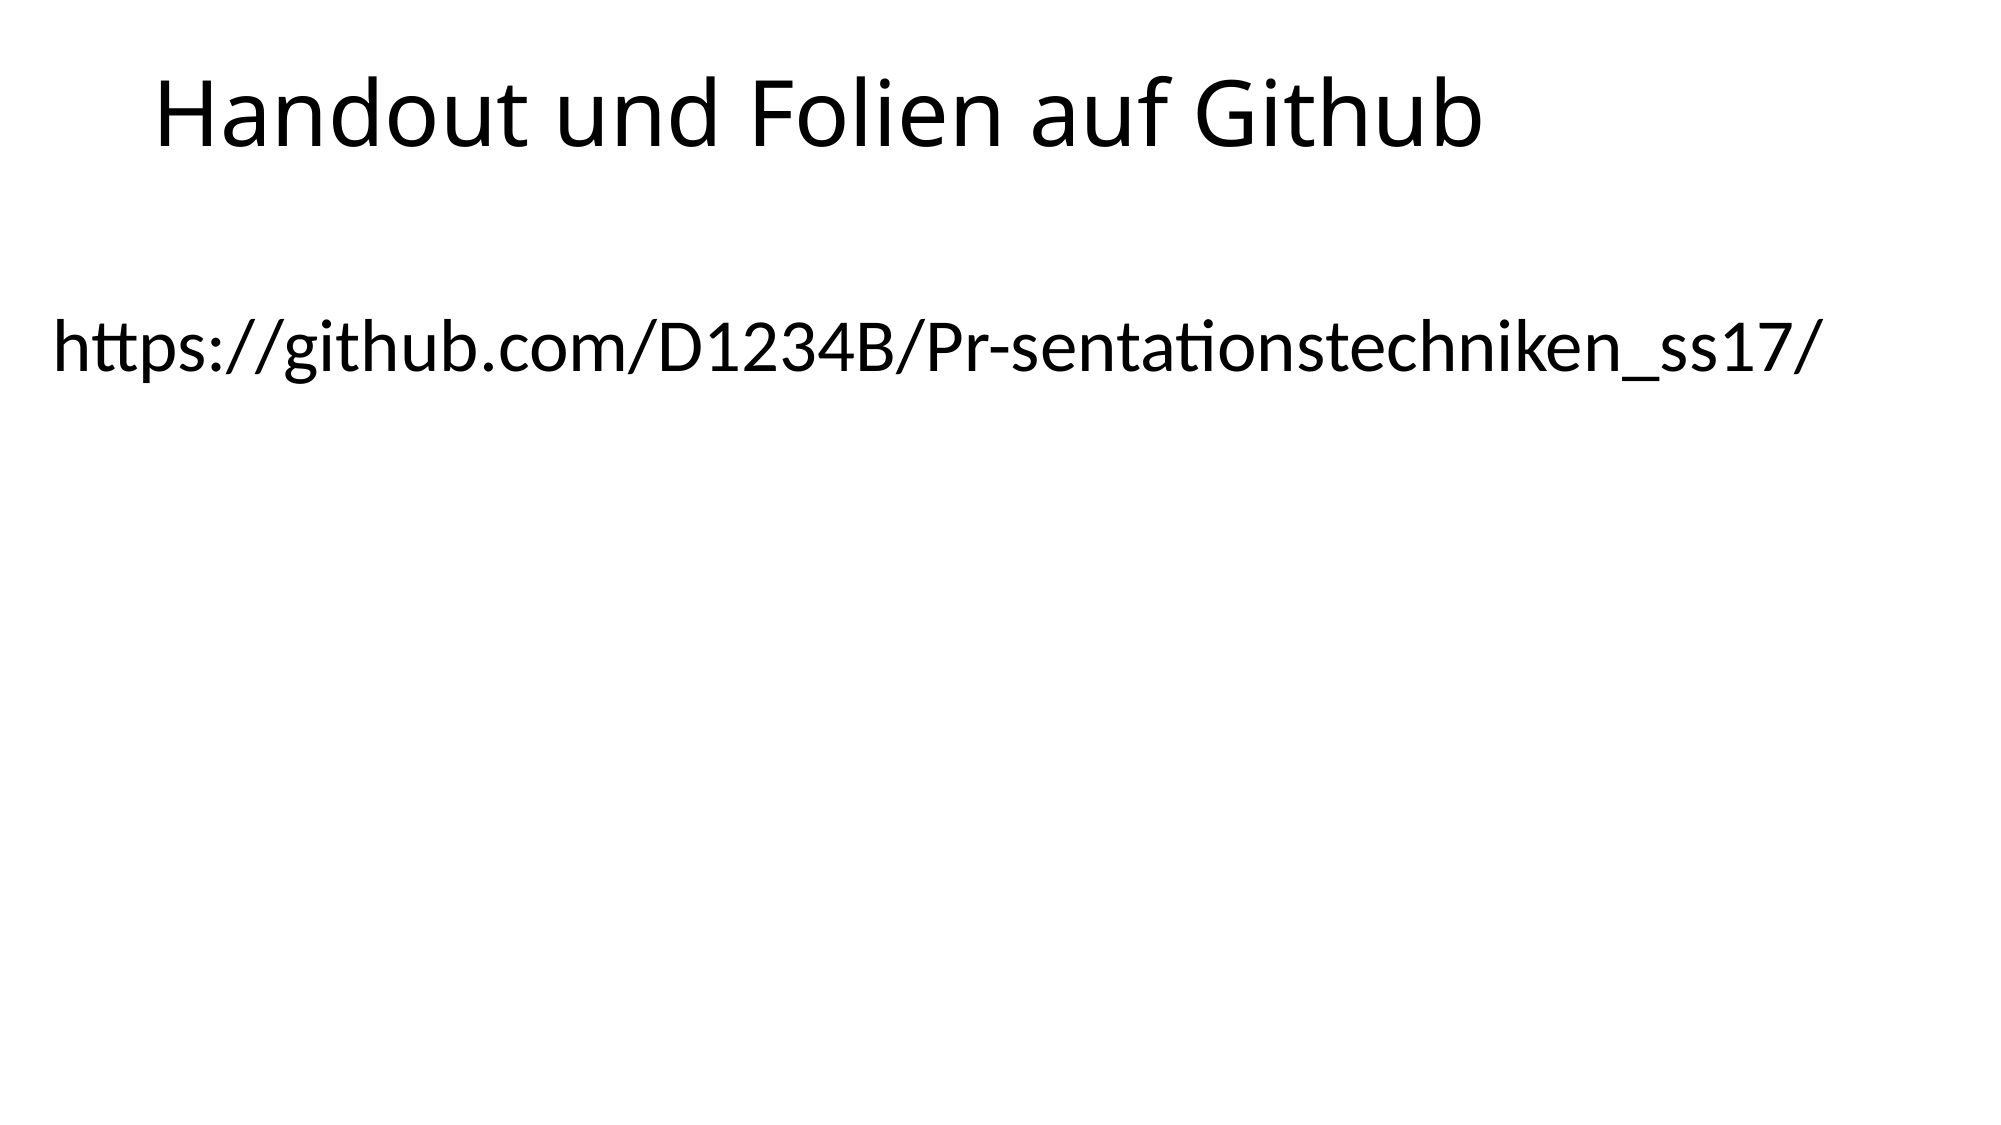

# Handout und Folien auf Github
https://github.com/D1234B/Pr-sentationstechniken_ss17/